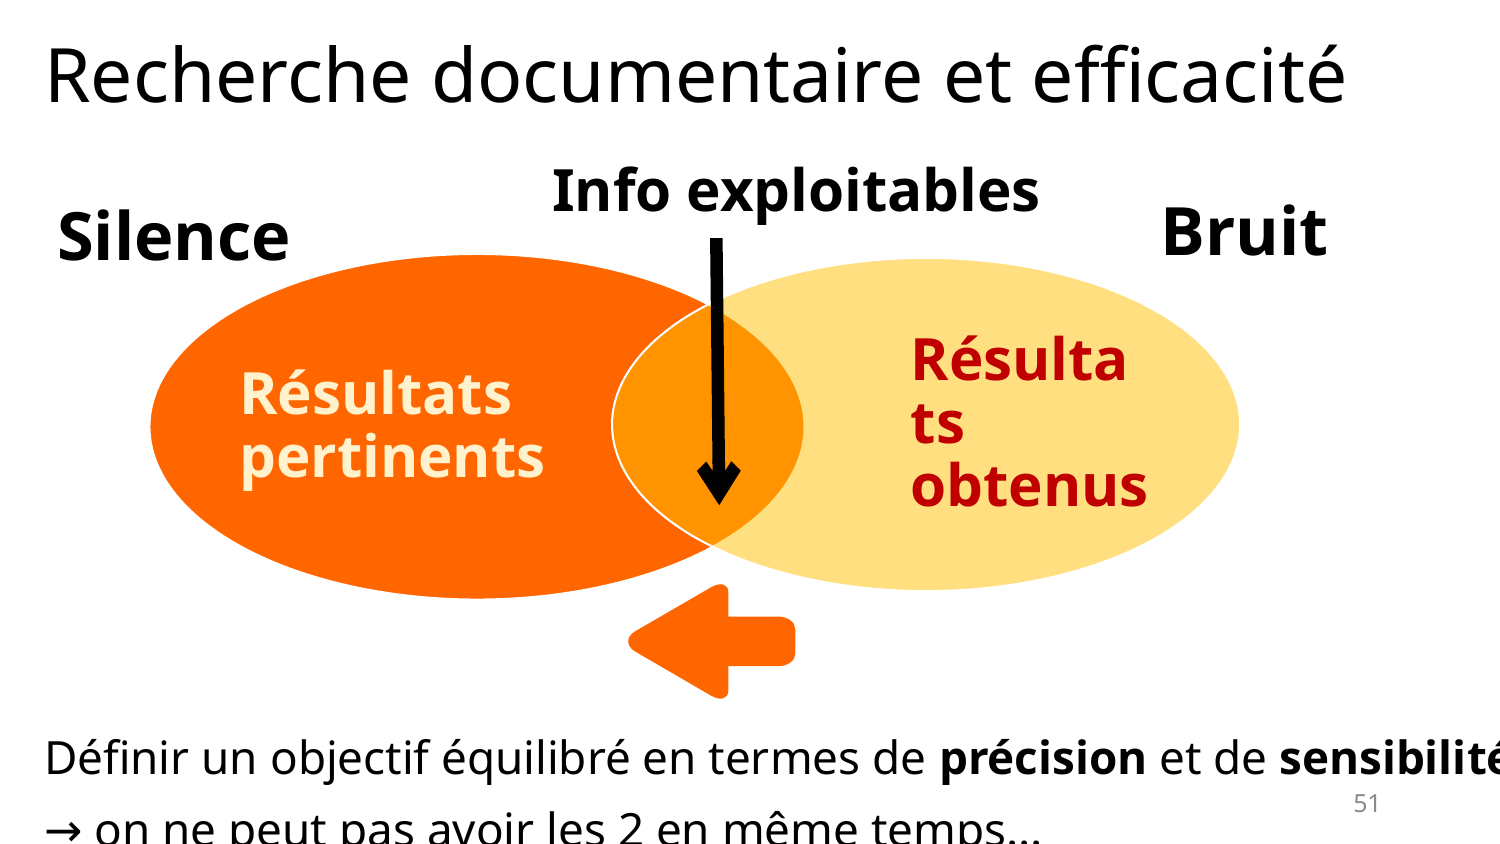

# Recherche documentaire et efficacité
Info exploitables
Silence
Bruit
Résultats pertinents
Résultats obtenus
Définir un objectif équilibré en termes de précision et de sensibilité
→ on ne peut pas avoir les 2 en même temps...
51